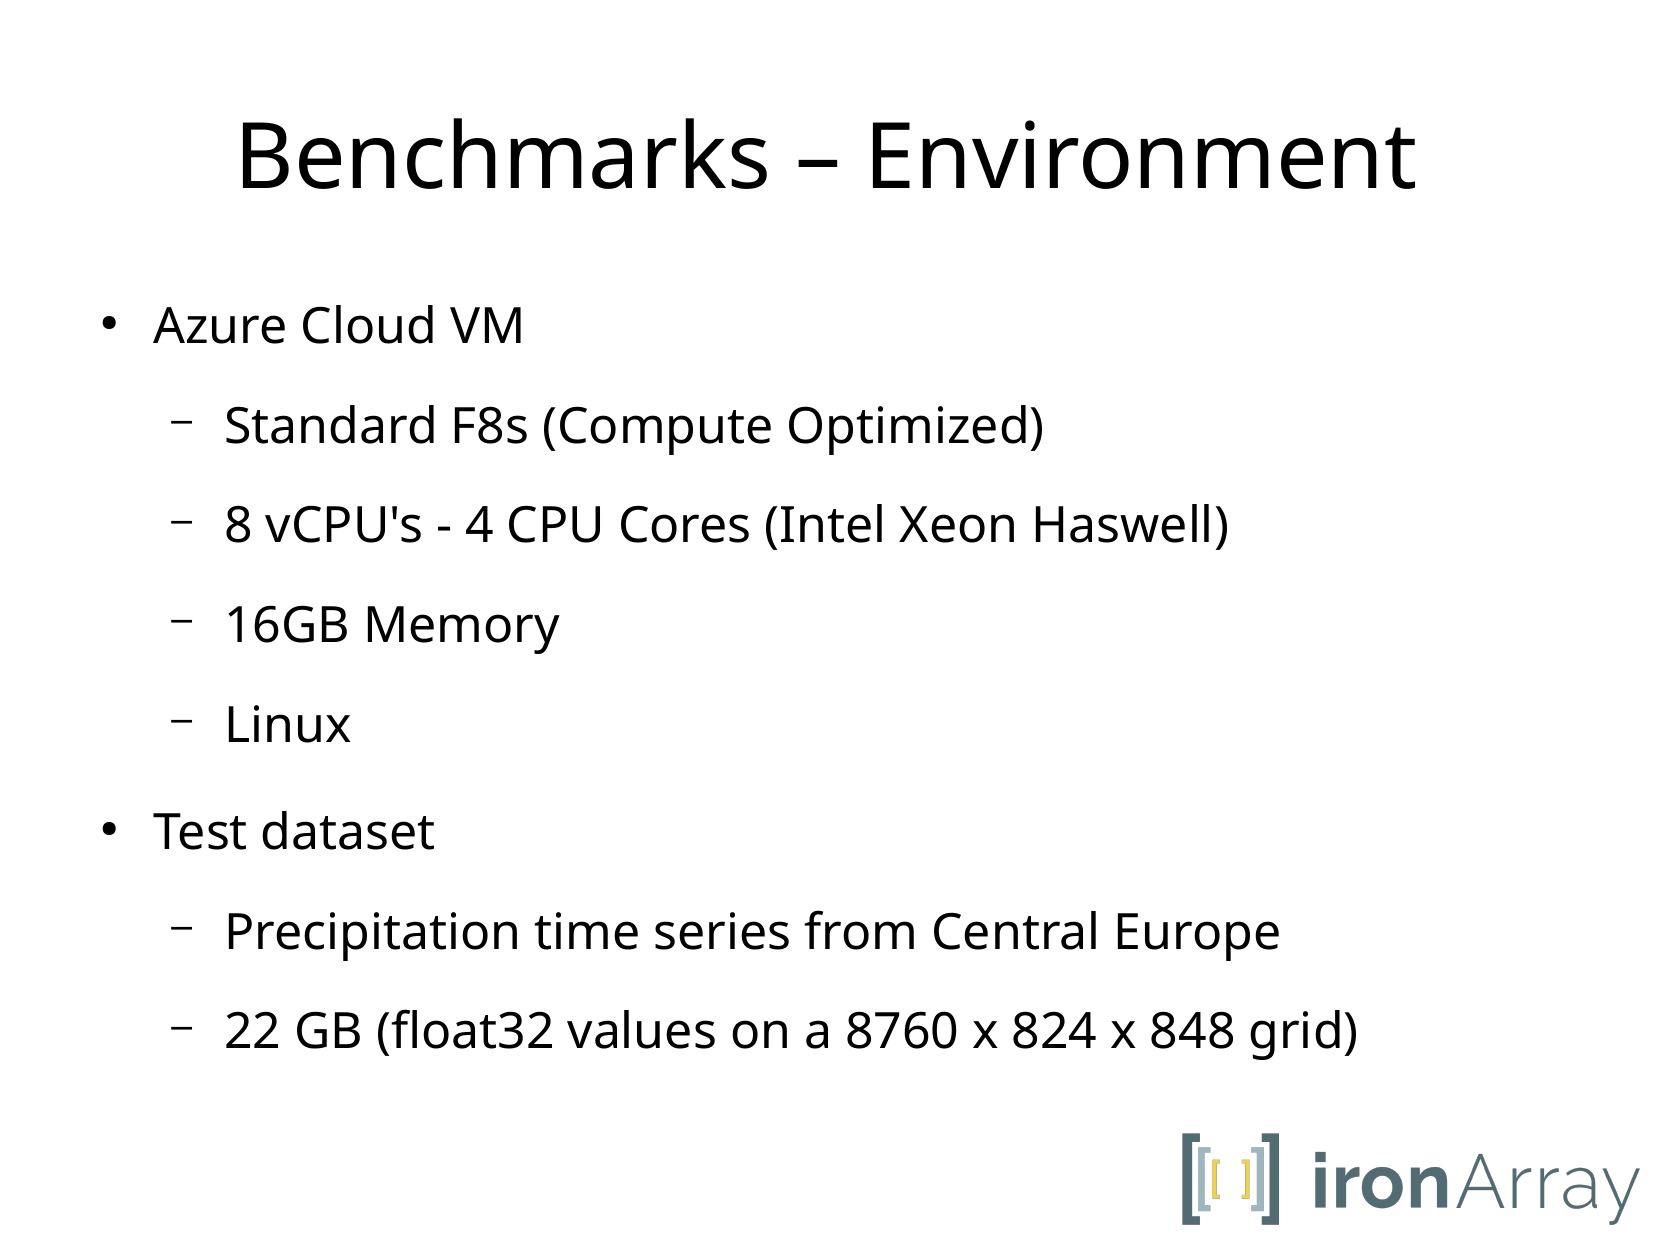

# Benchmarks – Environment
Azure Cloud VM
Standard F8s (Compute Optimized)
8 vCPU's - 4 CPU Cores (Intel Xeon Haswell)
16GB Memory
Linux
Test dataset
Precipitation time series from Central Europe
22 GB (float32 values on a 8760 x 824 x 848 grid)